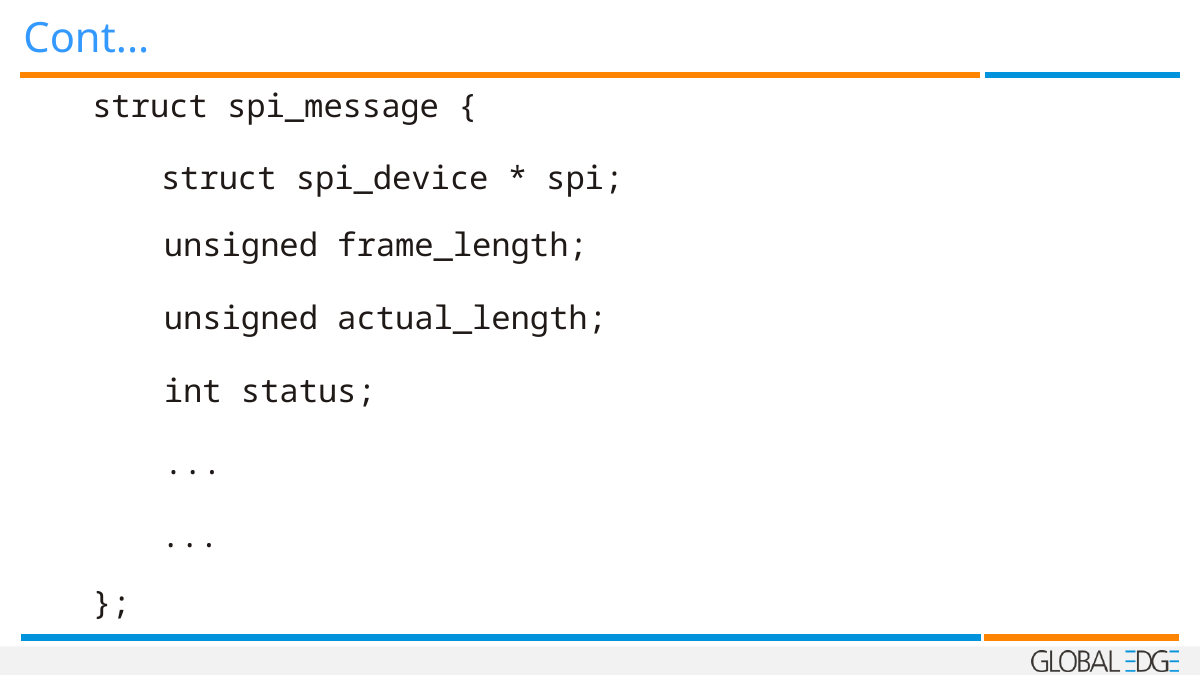

# Cont...
struct spi_message {
struct spi_device * spi;
 	unsigned frame_length;
 	unsigned actual_length;
 	int status;
 	...
...
};